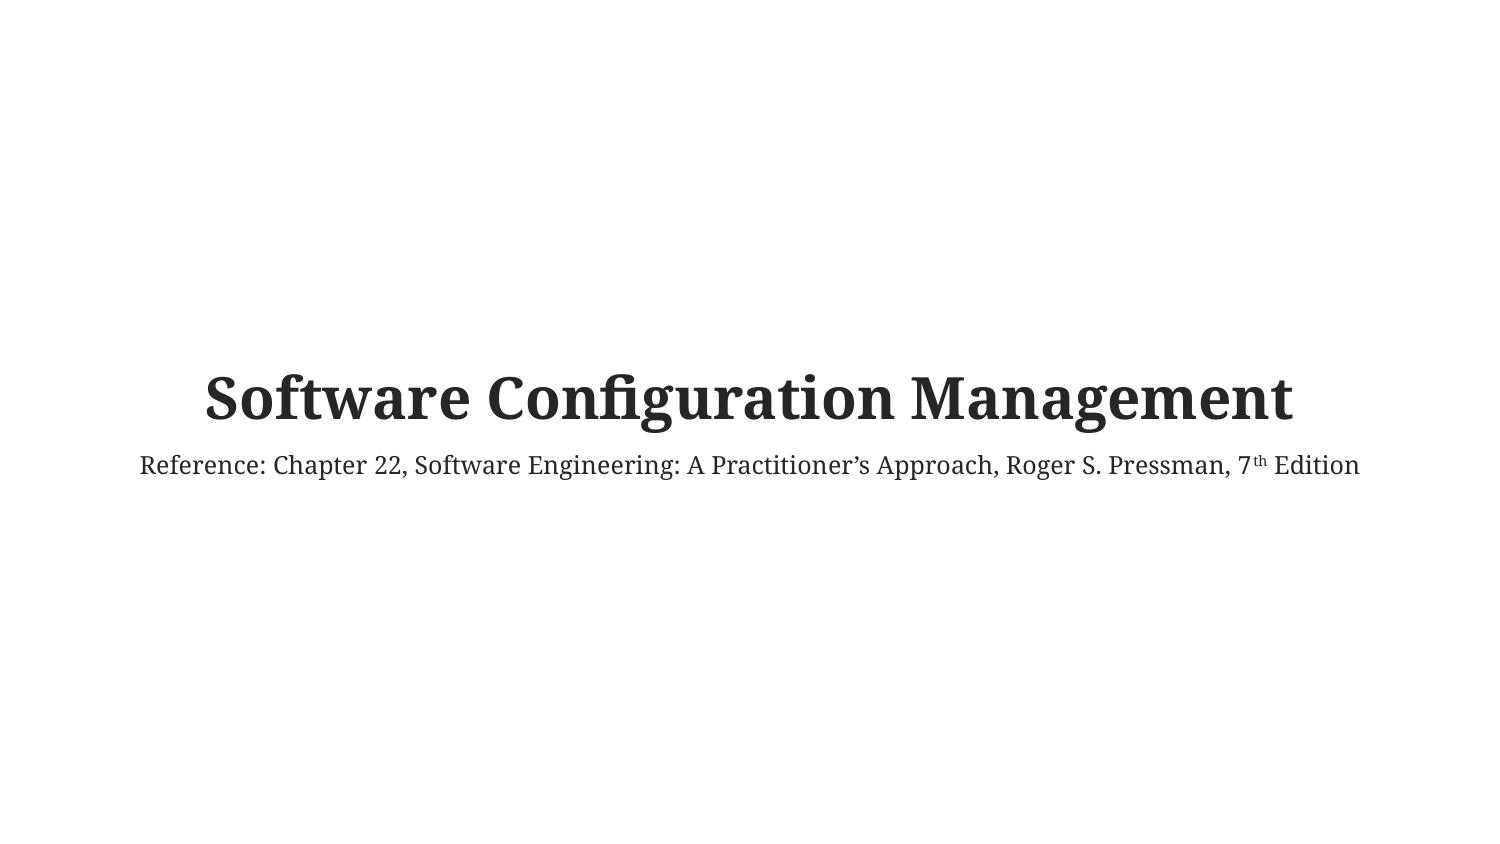

# Software Configuration Management
Reference: Chapter 22, Software Engineering: A Practitioner’s Approach, Roger S. Pressman, 7th Edition